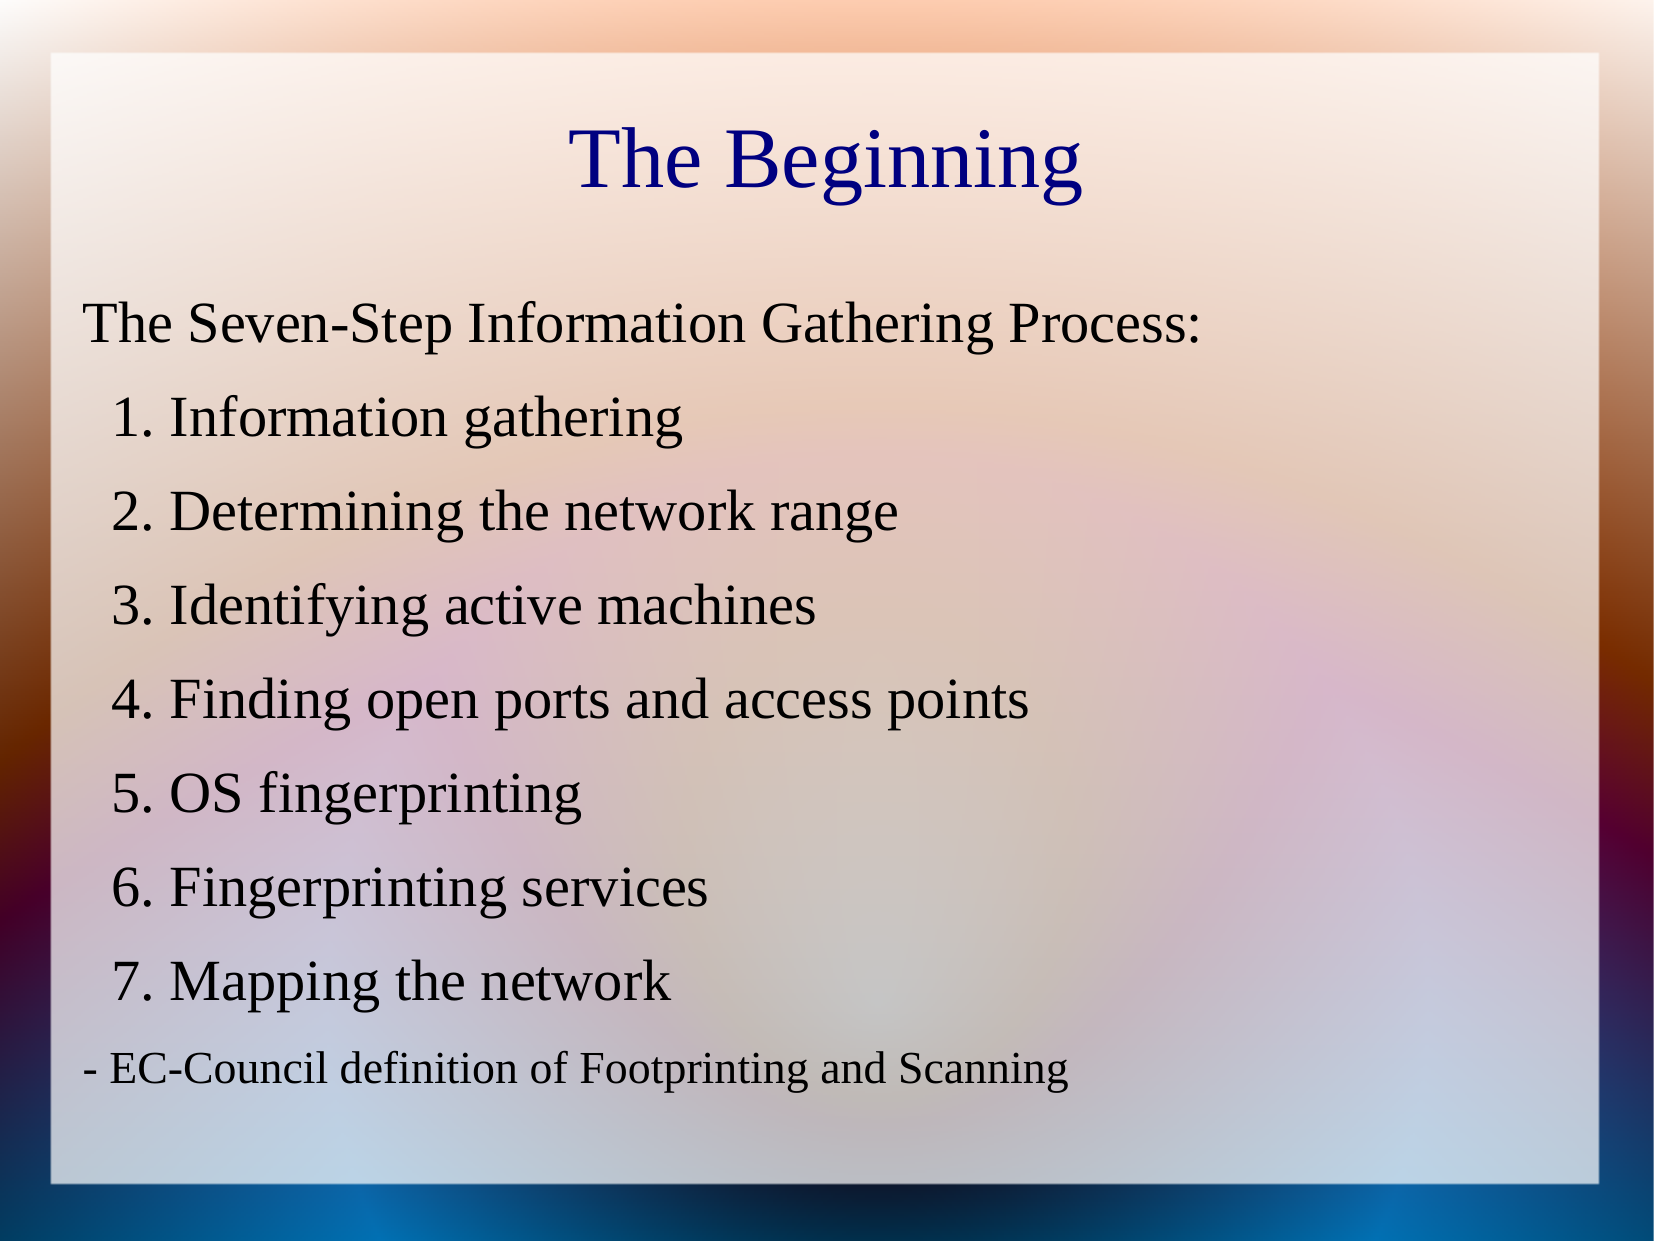

# The Beginning
The Seven-Step Information Gathering Process:
 1. Information gathering
 2. Determining the network range
 3. Identifying active machines
 4. Finding open ports and access points
 5. OS fingerprinting
 6. Fingerprinting services
 7. Mapping the network
- EC-Council definition of Footprinting and Scanning